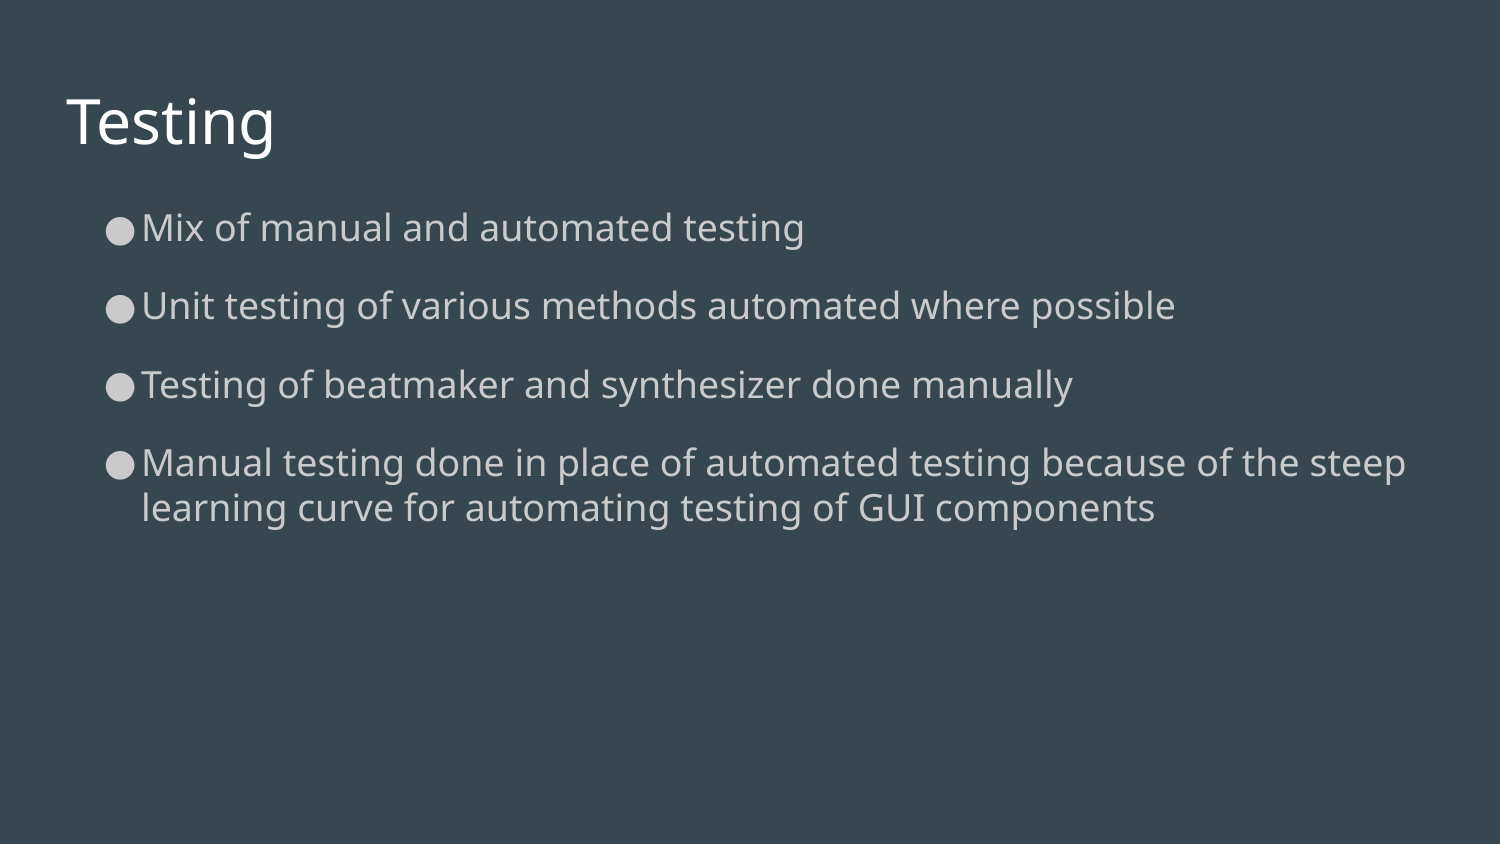

# Testing
Mix of manual and automated testing
Unit testing of various methods automated where possible
Testing of beatmaker and synthesizer done manually
Manual testing done in place of automated testing because of the steep learning curve for automating testing of GUI components